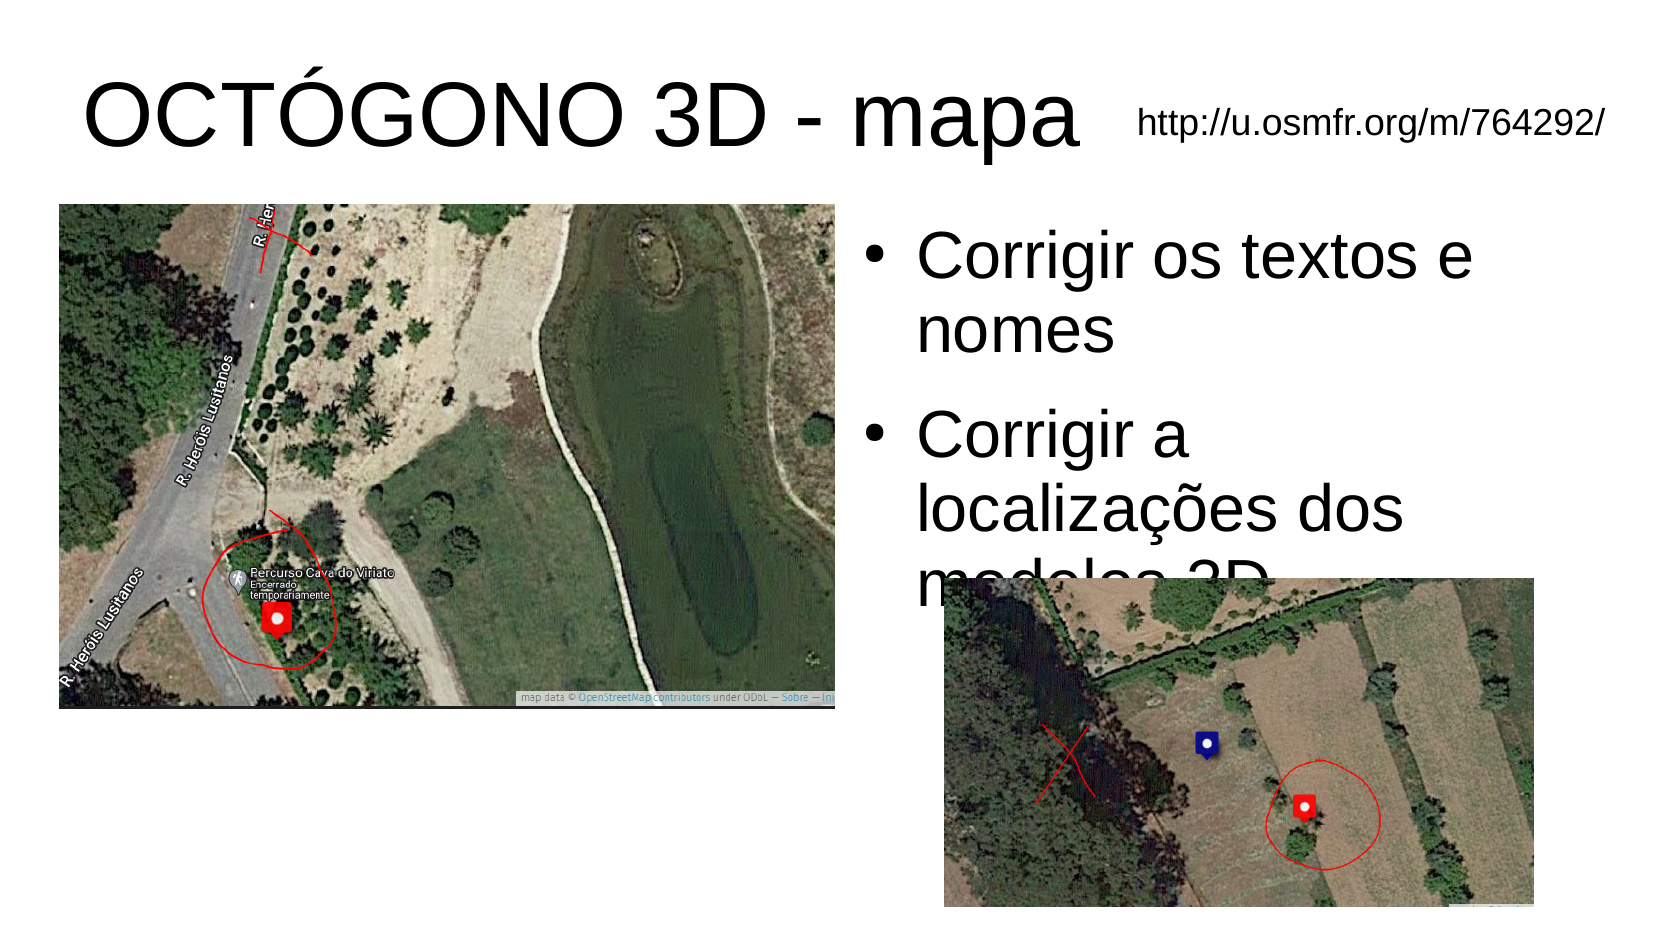

# OCTÓGONO 3D - mapa
http://u.osmfr.org/m/764292/
Corrigir os textos e nomes
Corrigir a localizações dos modelos 3D